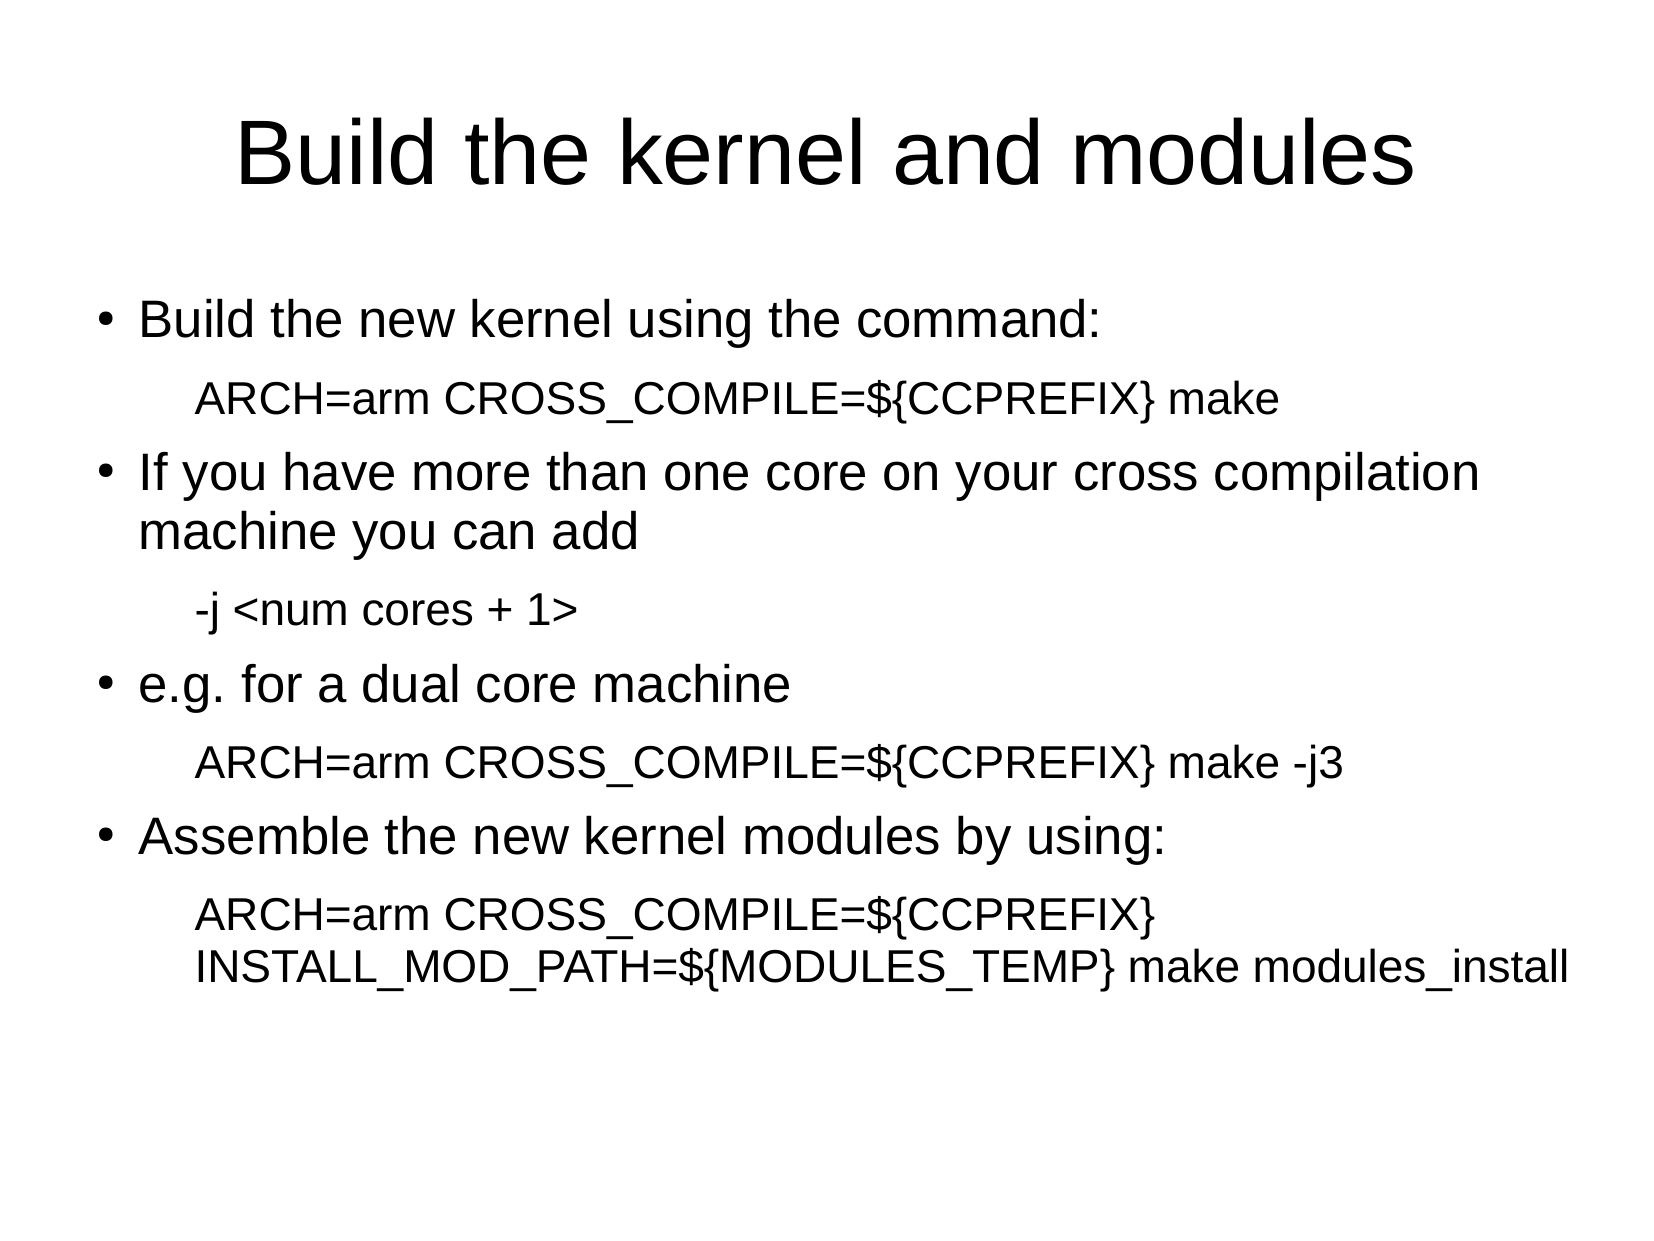

# Build the kernel and modules
Build the new kernel using the command:
ARCH=arm CROSS_COMPILE=${CCPREFIX} make
If you have more than one core on your cross compilation machine you can add
-j <num cores + 1>
e.g. for a dual core machine
ARCH=arm CROSS_COMPILE=${CCPREFIX} make -j3
Assemble the new kernel modules by using:
ARCH=arm CROSS_COMPILE=${CCPREFIX} INSTALL_MOD_PATH=${MODULES_TEMP} make modules_install